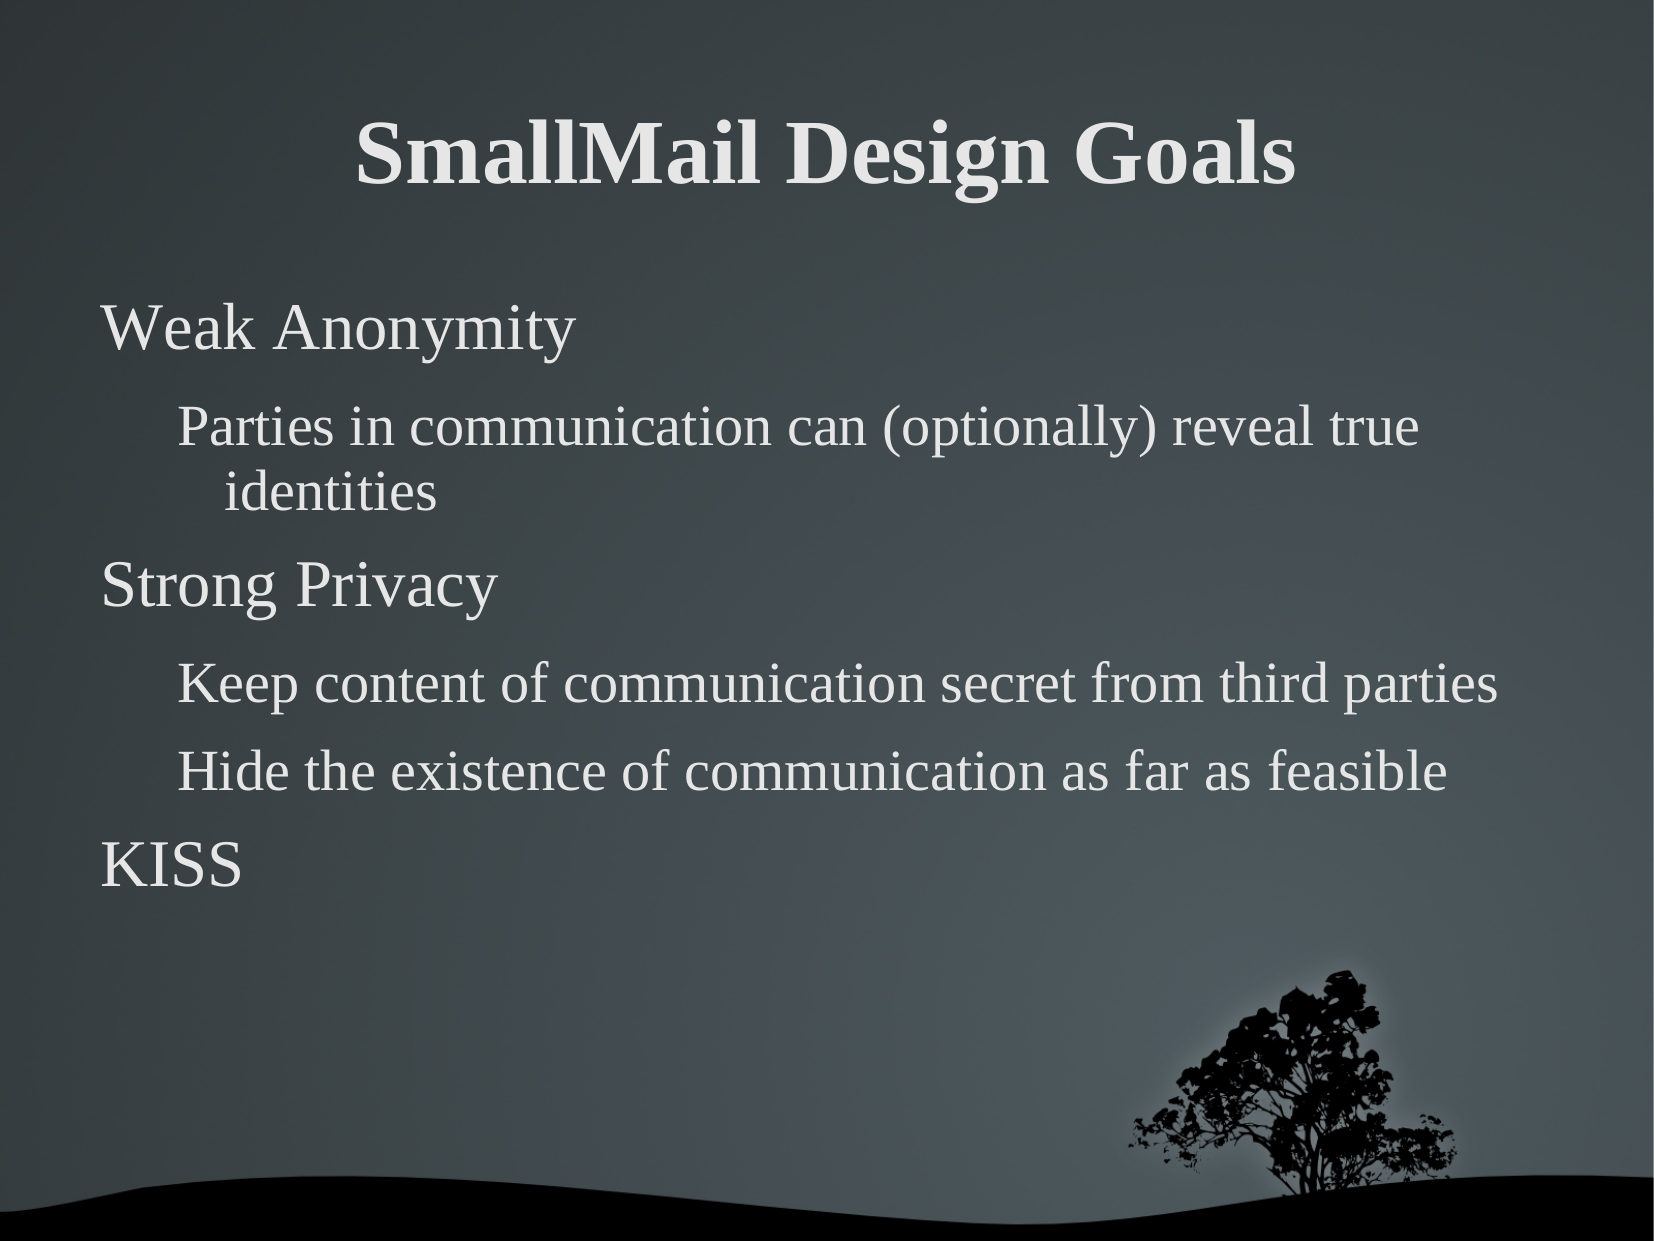

# SmallMail Design Goals
Weak Anonymity
Parties in communication can (optionally) reveal true identities
Strong Privacy
Keep content of communication secret from third parties
Hide the existence of communication as far as feasible
KISS